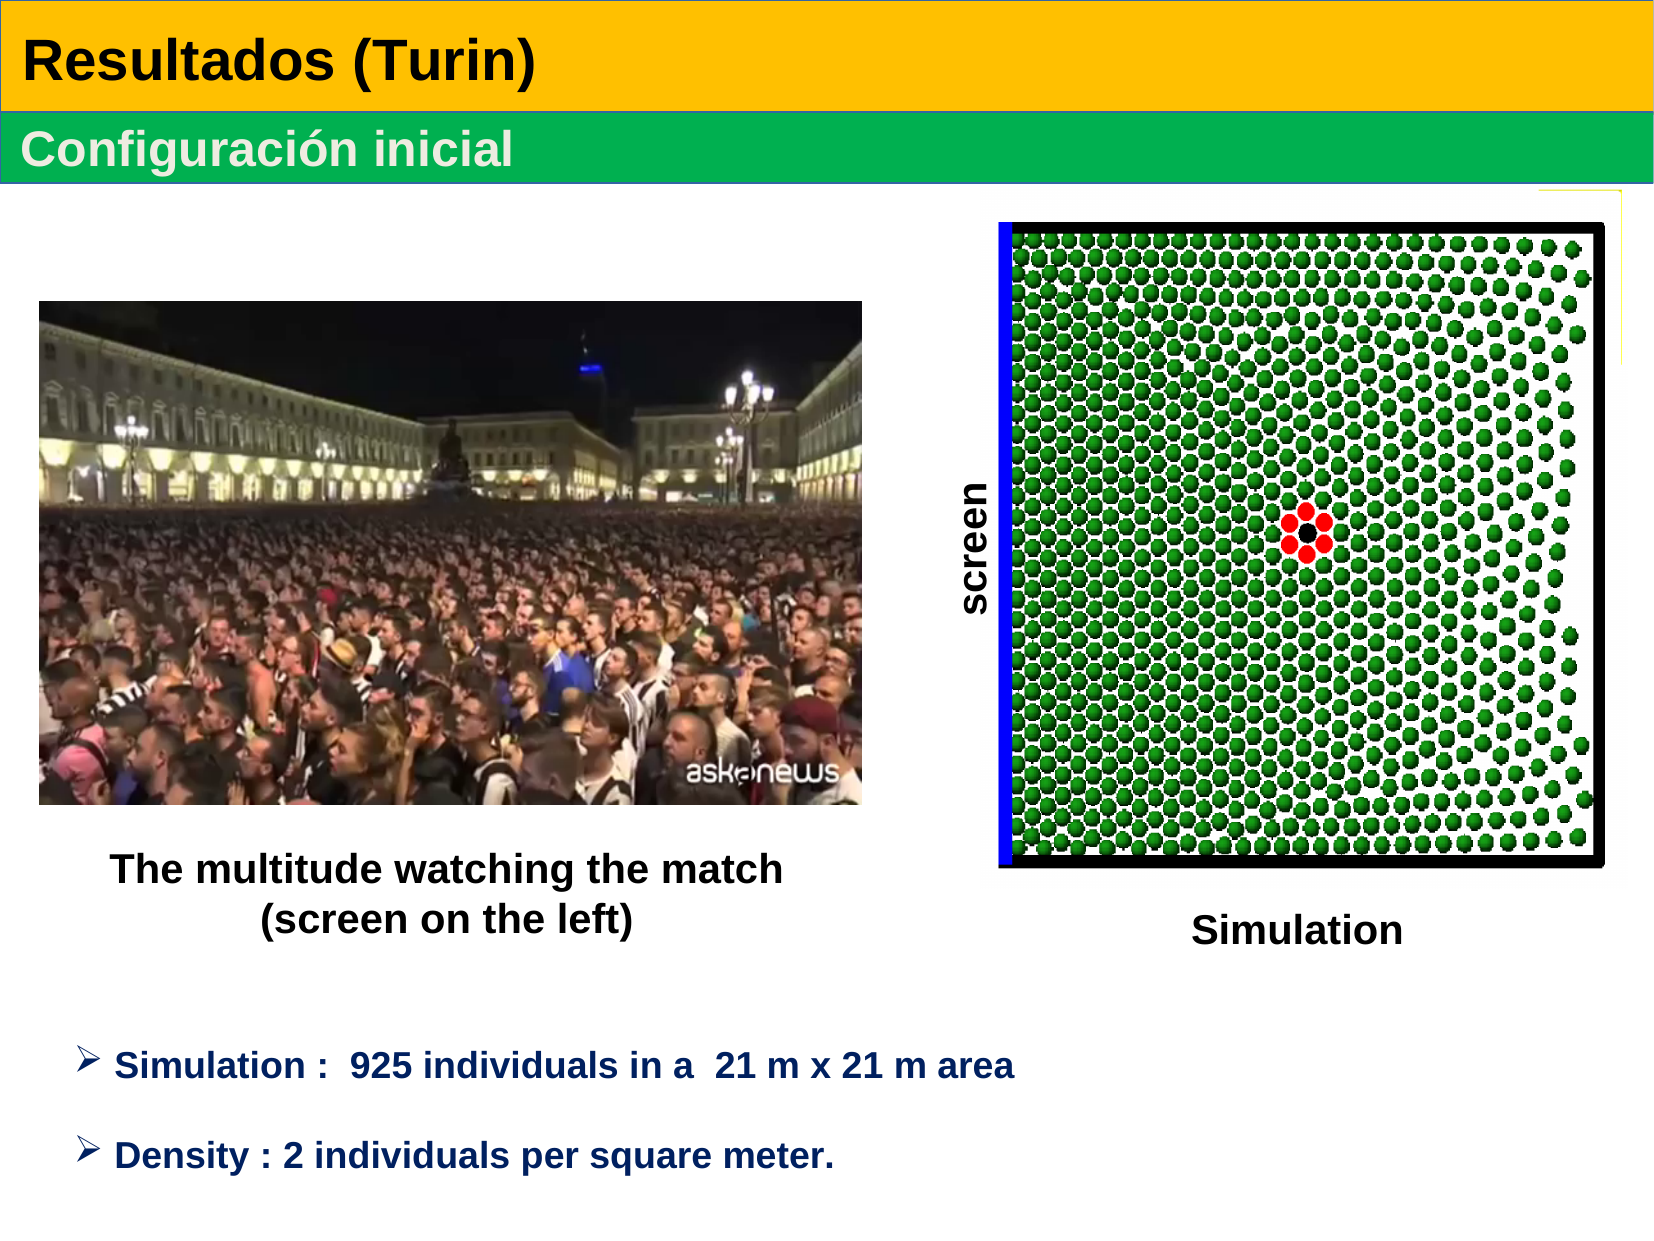

Introducción
Resultados (Turin)
Configuración inicial
screen
The multitude watching the match
(screen on the left)
Simulation
 Simulation : 925 individuals in a 21 m x 21 m area
 Density : 2 individuals per square meter.